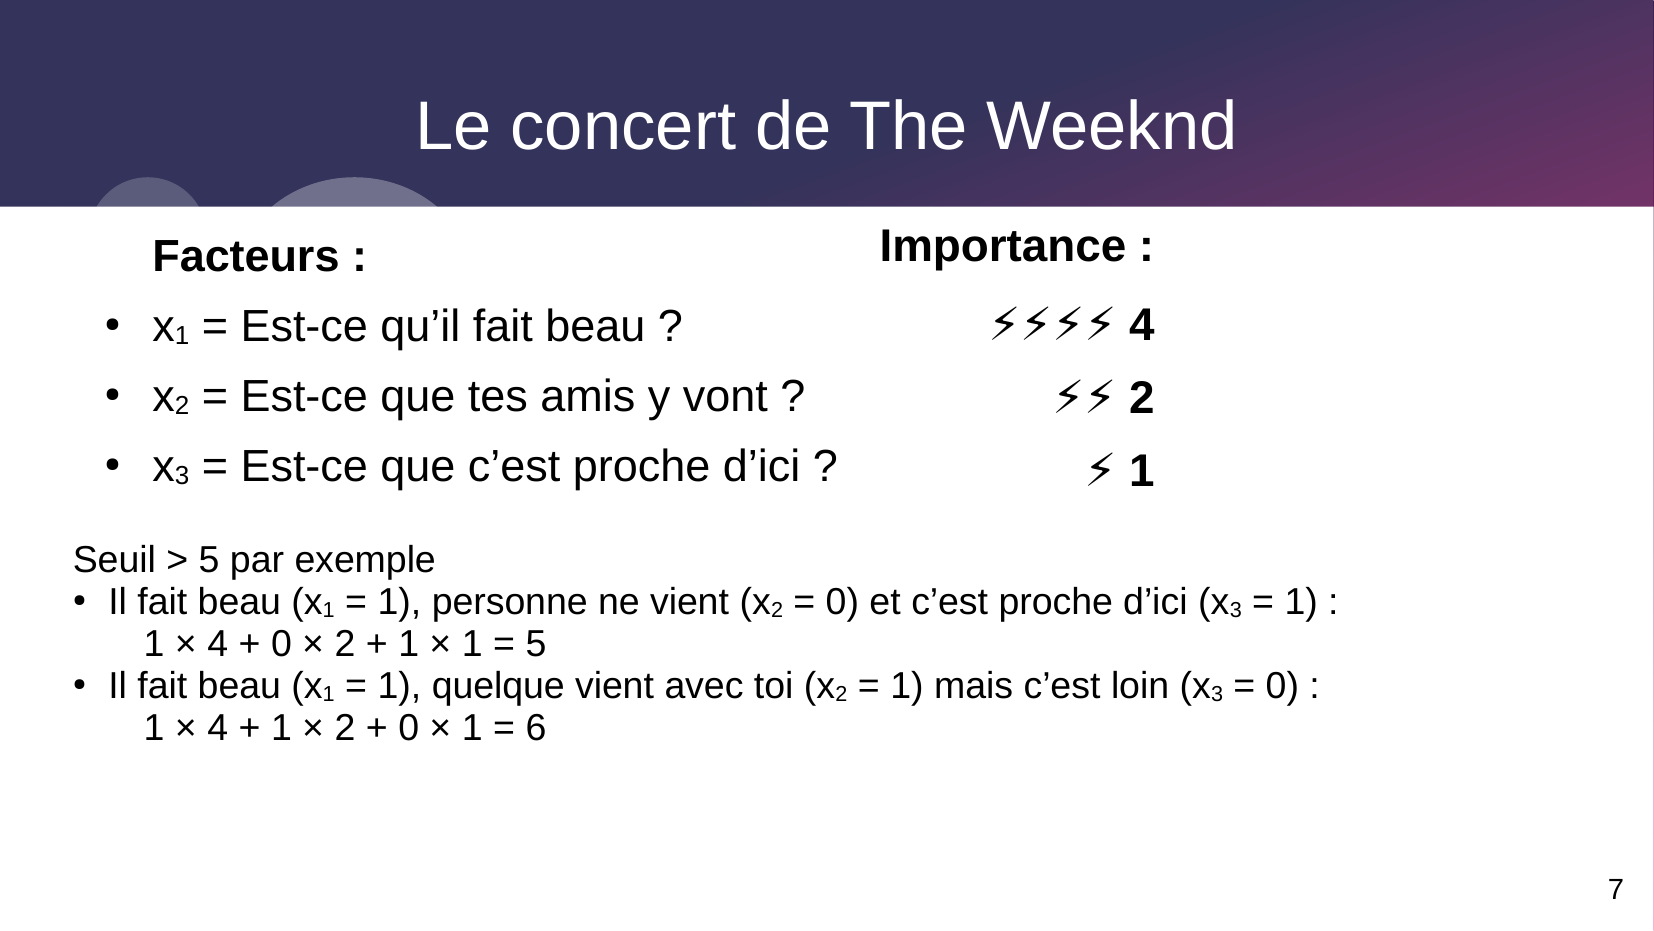

# Le concert de The Weeknd
Importance :
⚡⚡⚡⚡ 4
⚡⚡ 2
⚡ 1
Facteurs :
x1 = Est-ce qu’il fait beau ?
x2 = Est-ce que tes amis y vont ?
x3 = Est-ce que c’est proche d’ici ?
Seuil > 5 par exemple
Il fait beau (x1 = 1), personne ne vient (x2 = 0) et c’est proche d’ici (x3 = 1) :
1 × 4 + 0 × 2 + 1 × 1 = 5
Il fait beau (x1 = 1), quelque vient avec toi (x2 = 1) mais c’est loin (x3 = 0) :
1 × 4 + 1 × 2 + 0 × 1 = 6